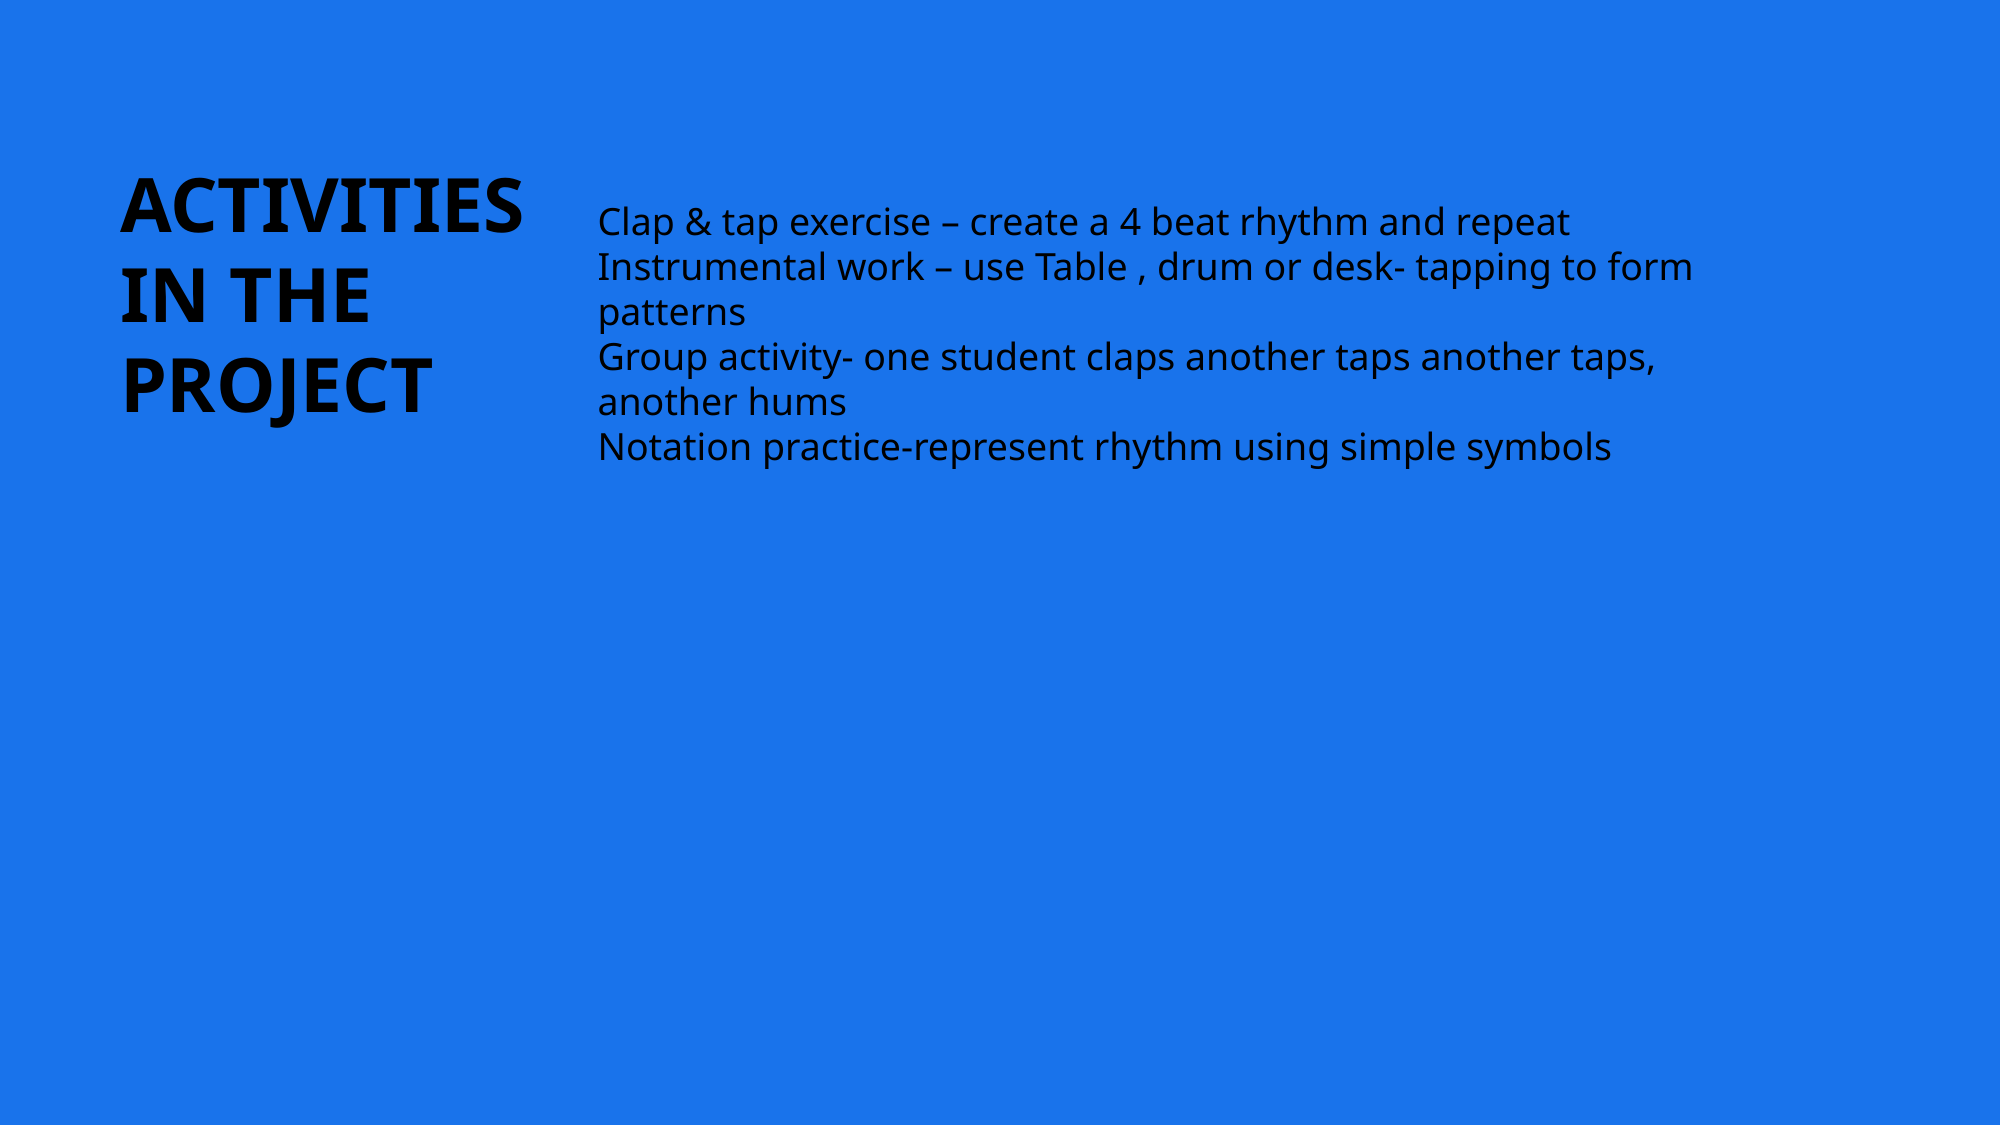

# ACTIVITIES IN THE PROJECT
Clap & tap exercise – create a 4 beat rhythm and repeat
Instrumental work – use Table , drum or desk- tapping to form patterns
Group activity- one student claps another taps another taps, another hums
Notation practice-represent rhythm using simple symbols
Clap & Tap exercise – create a 4- beat rhythmic and repeat
Instrumental work – use table ,drum, or desk- tapping to form patterns
Group activity- one student claps , another taps , another hums
Notation practice- represent rhythm using simple symbols